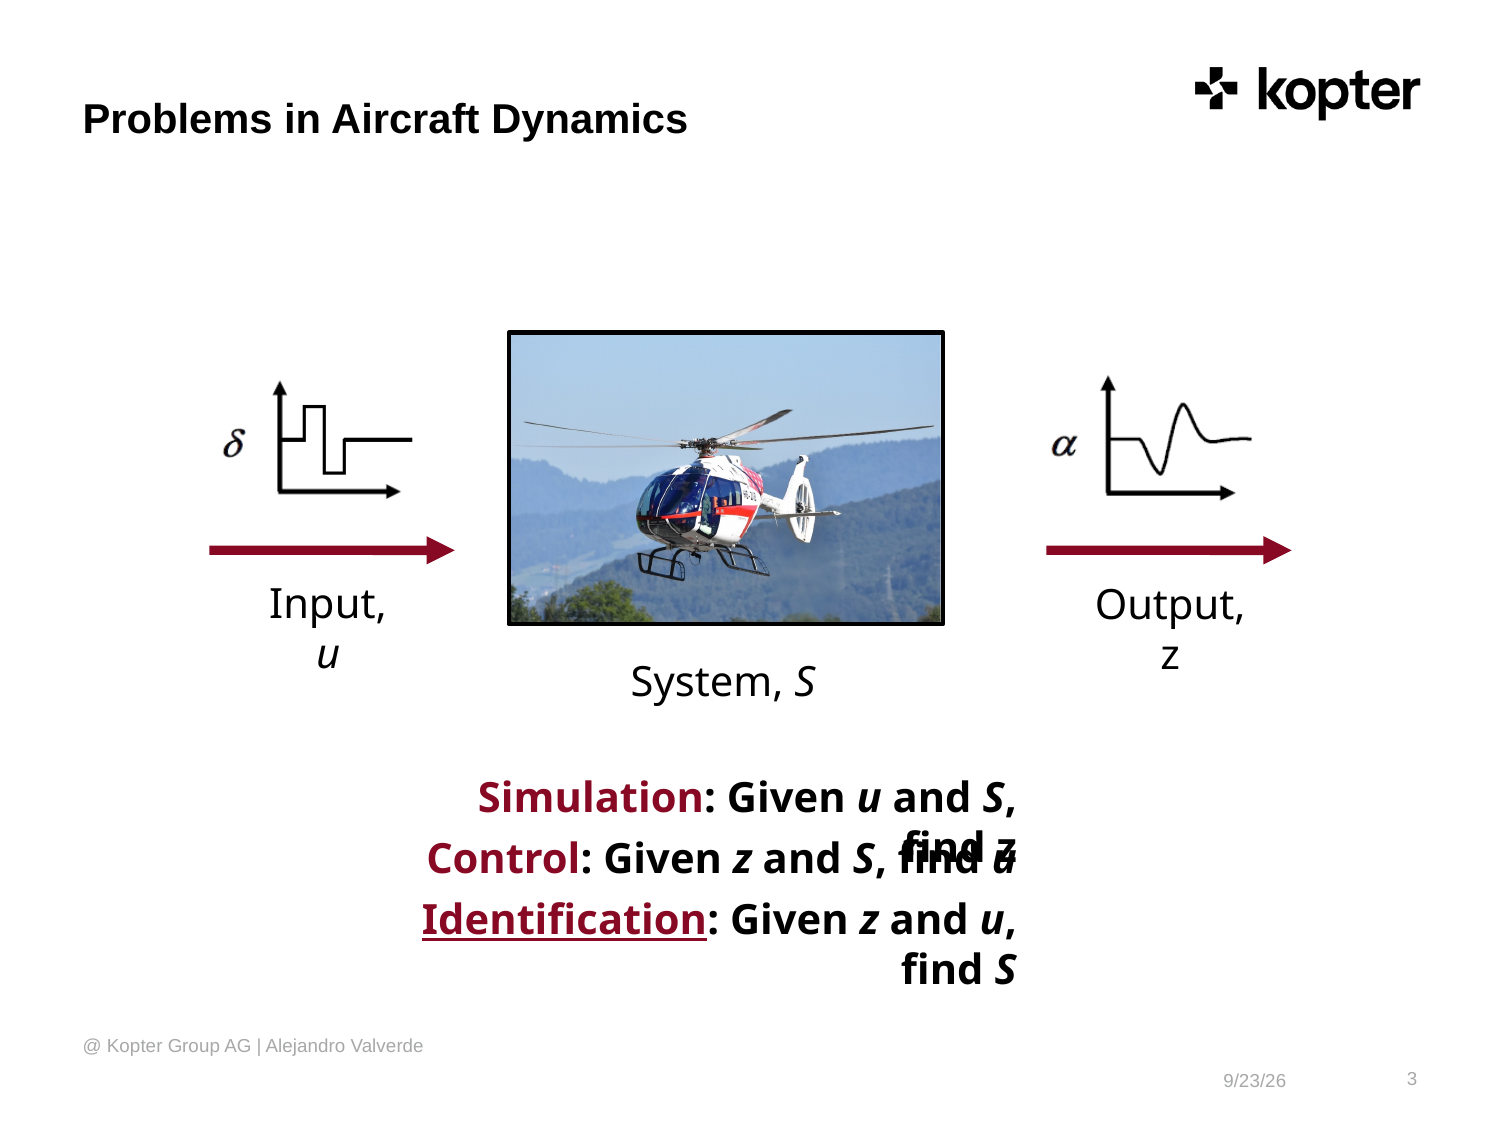

# Problems in Aircraft Dynamics
Input, u
Output, z
System, S
Simulation: Given u and S, find z
Control: Given z and S, find u
Identification: Given z and u, find S
@ Kopter Group AG | Alejandro Valverde